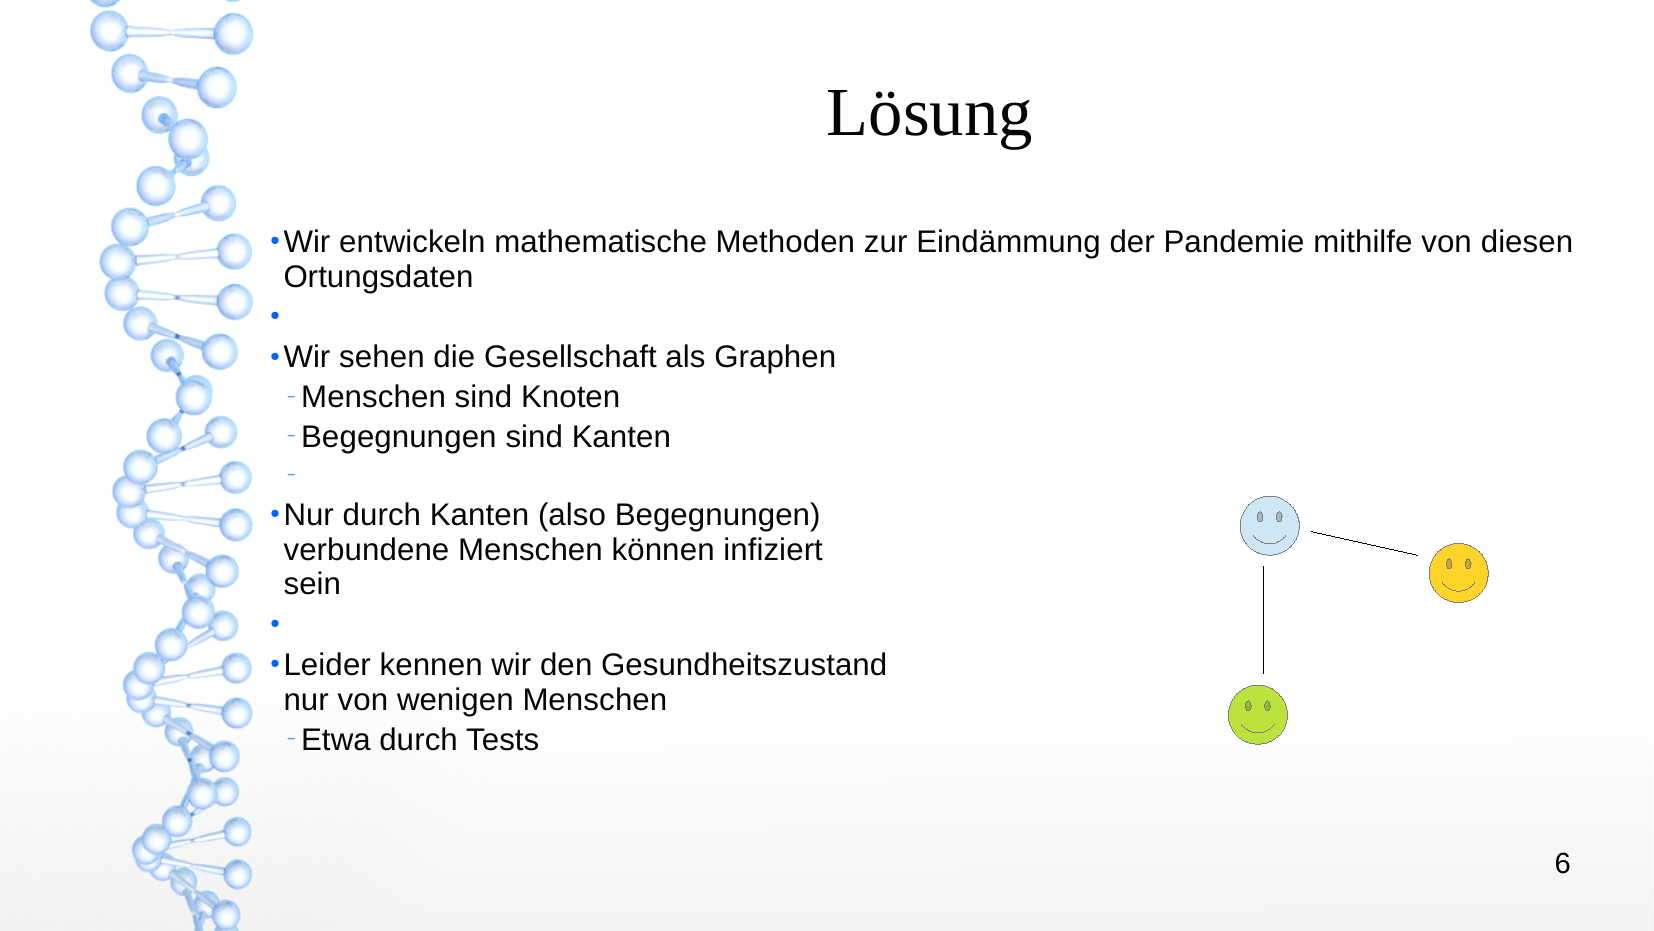

# Lösung
Wir entwickeln mathematische Methoden zur Eindämmung der Pandemie mithilfe von diesen Ortungsdaten
Wir sehen die Gesellschaft als Graphen
Menschen sind Knoten
Begegnungen sind Kanten
Nur durch Kanten (also Begegnungen)
verbundene Menschen können infiziert
sein
Leider kennen wir den Gesundheitszustand
nur von wenigen Menschen
Etwa durch Tests
6